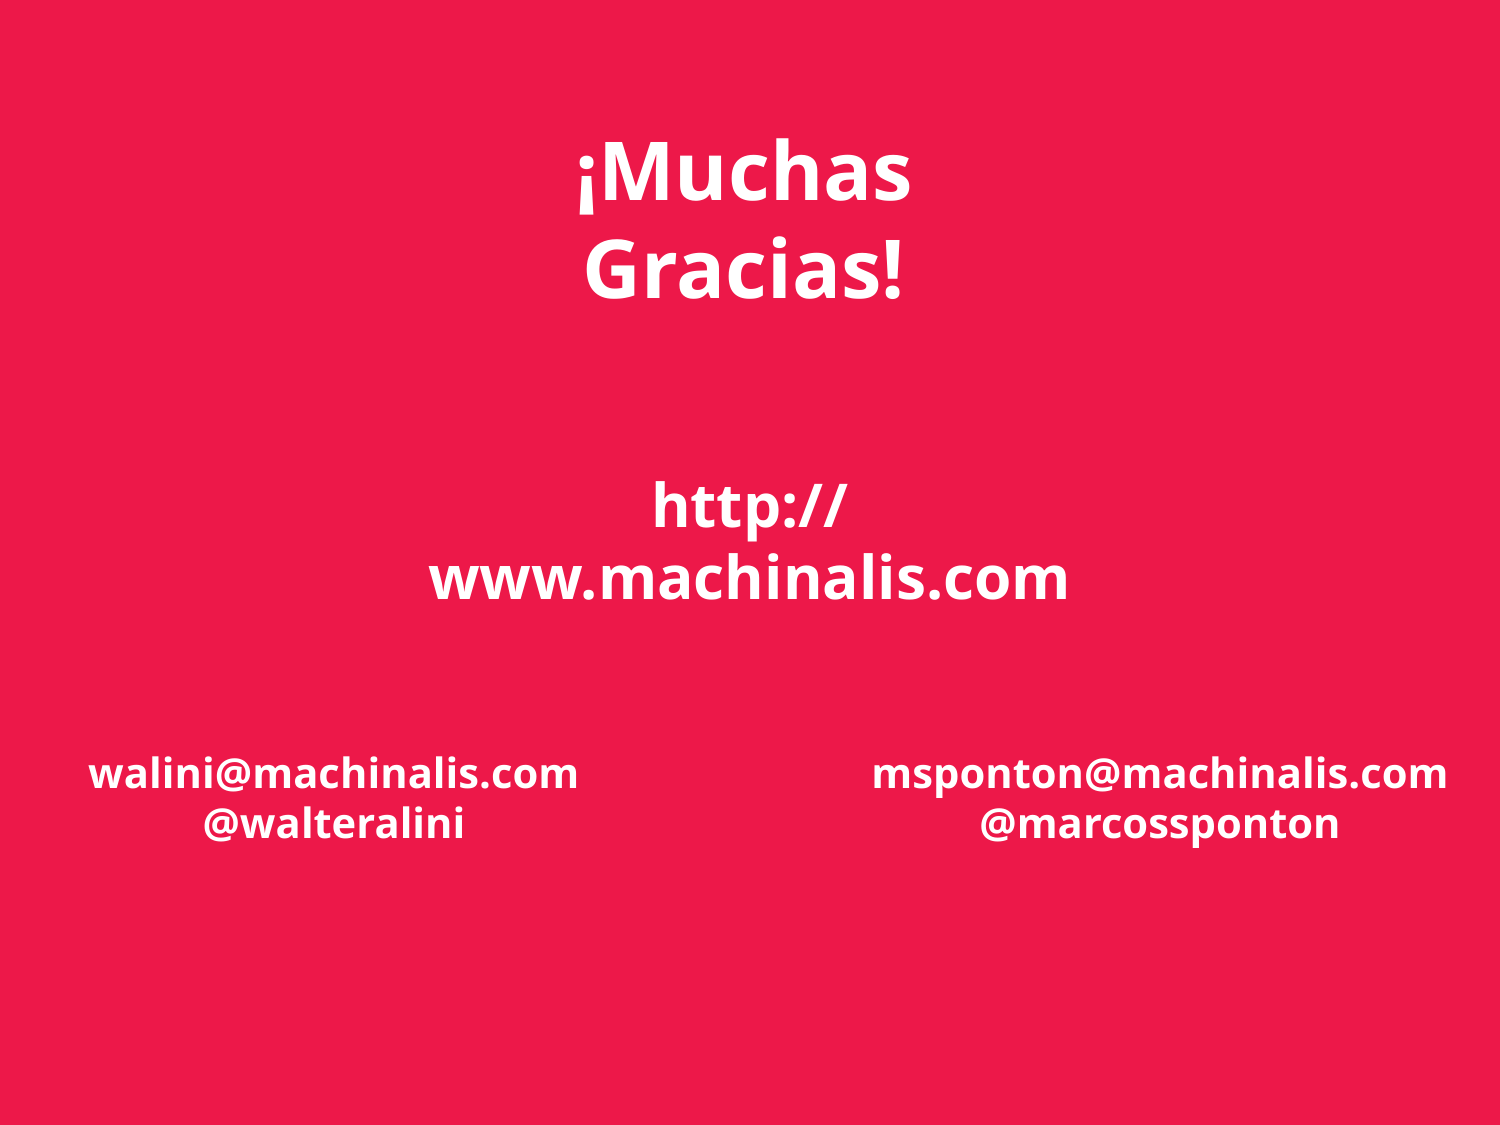

¡Muchas Gracias!
http://www.machinalis.com
walini@machinalis.com
@walteralini
msponton@machinalis.com
@marcossponton